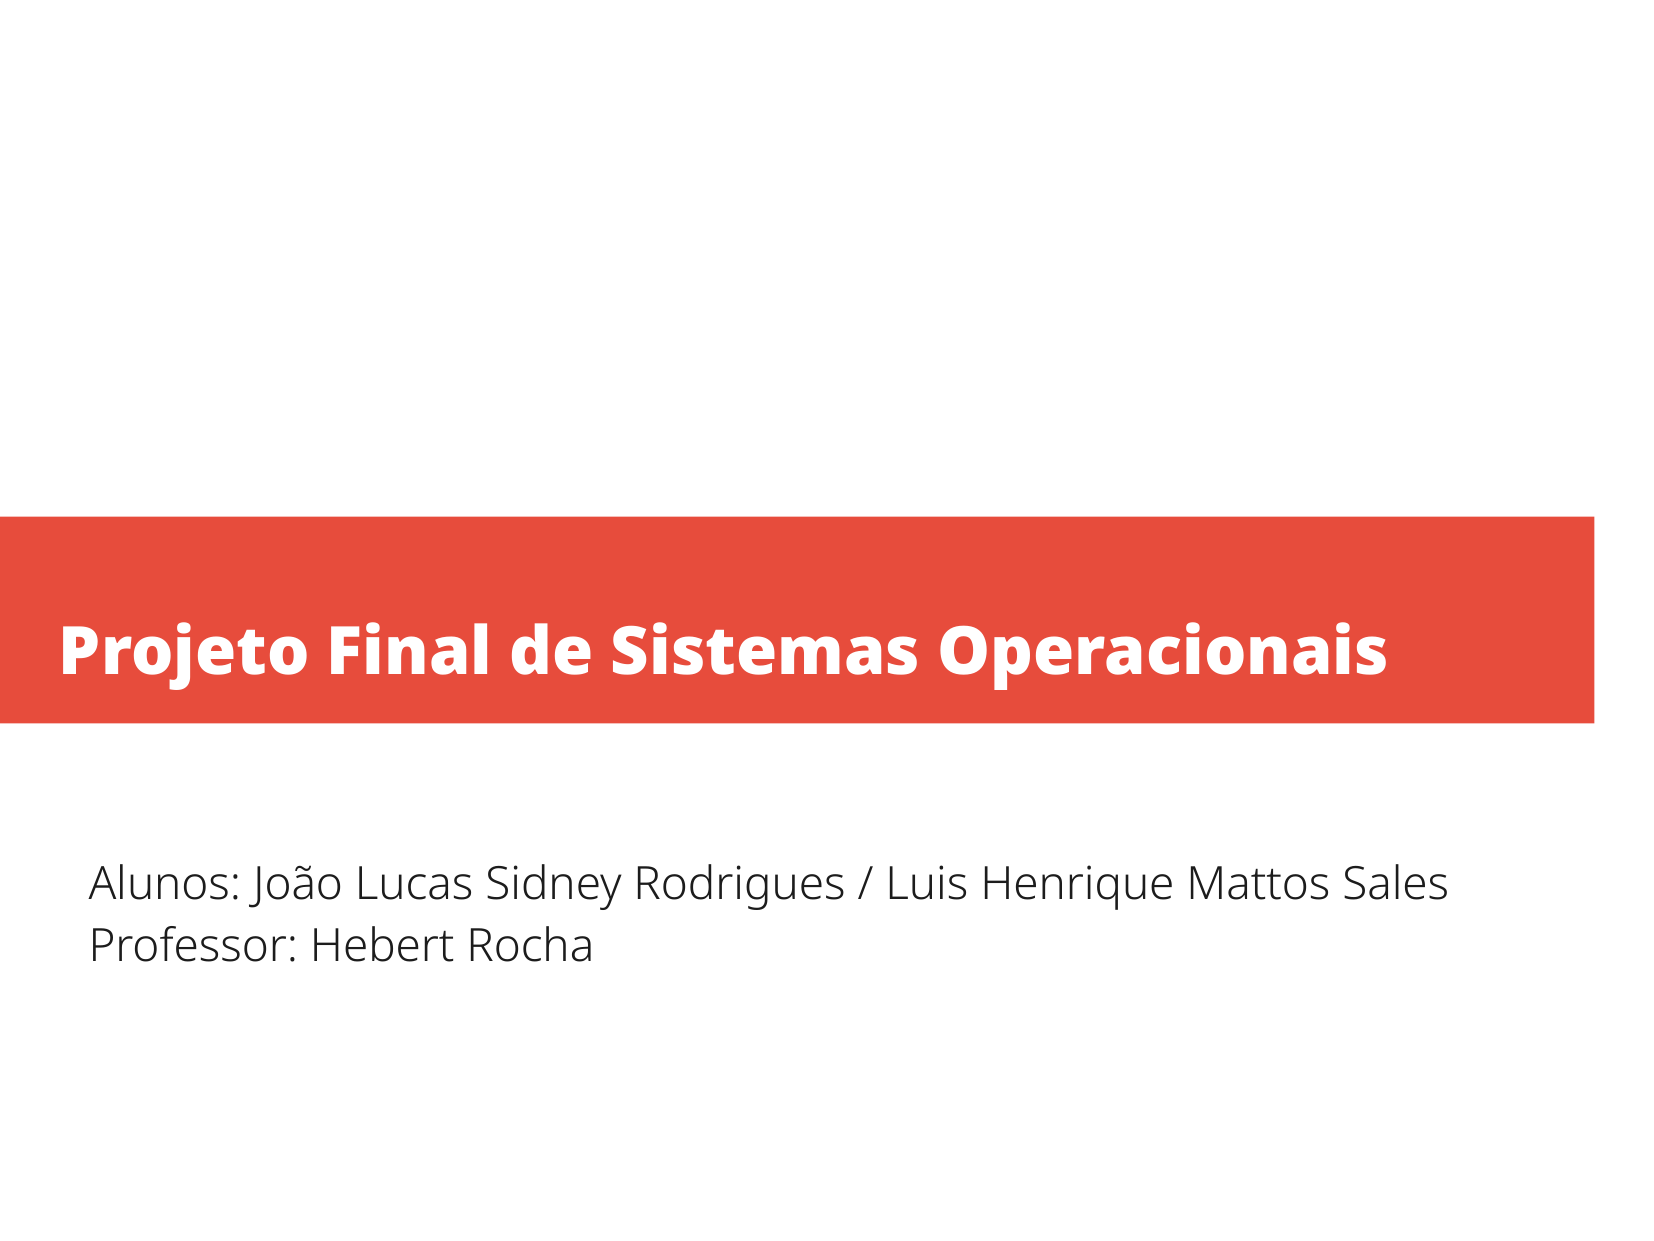

# Projeto Final de Sistemas Operacionais
Alunos: João Lucas Sidney Rodrigues / Luis Henrique Mattos Sales
Professor: Hebert Rocha